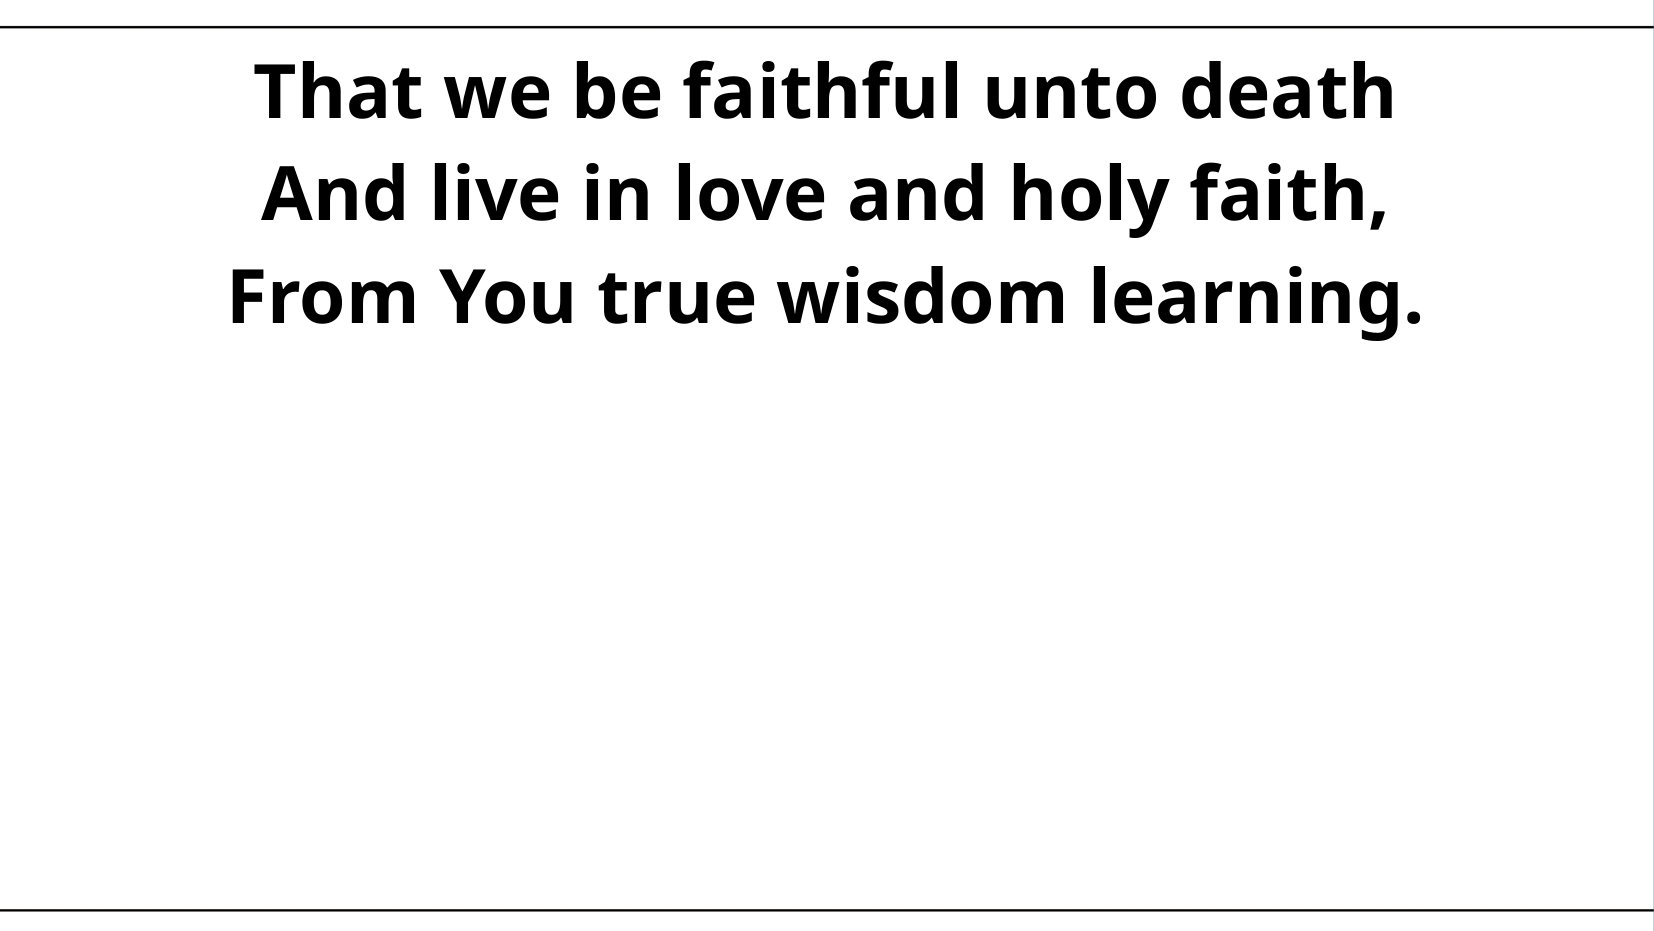

That we be faithful unto death
And live in love and holy faith,
From You true wisdom learning.